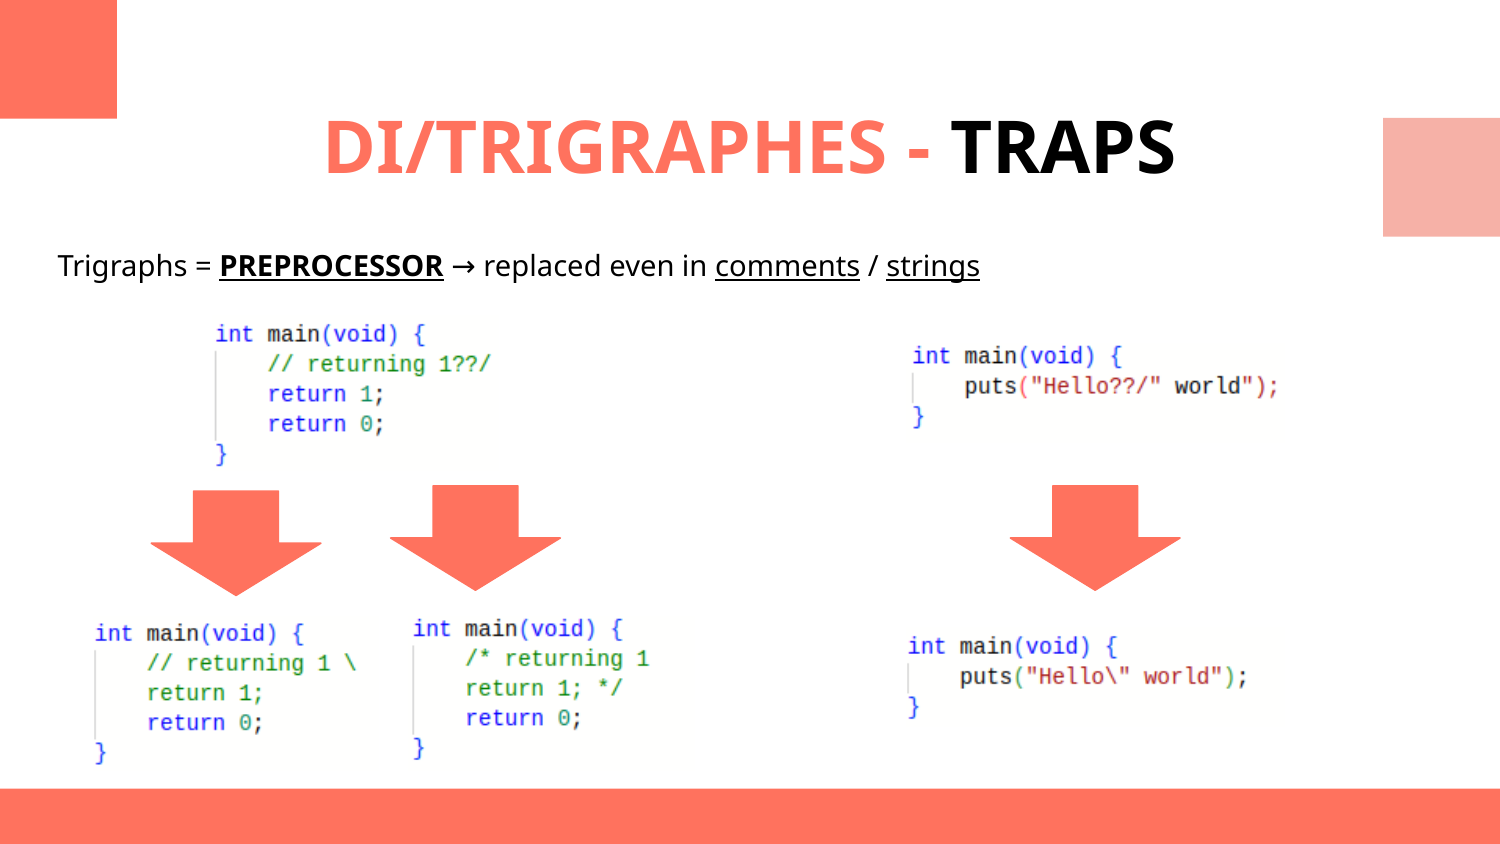

# DI/TRIGRAPHES - TRAPS
Trigraphs = PREPROCESSOR → replaced even in comments / strings